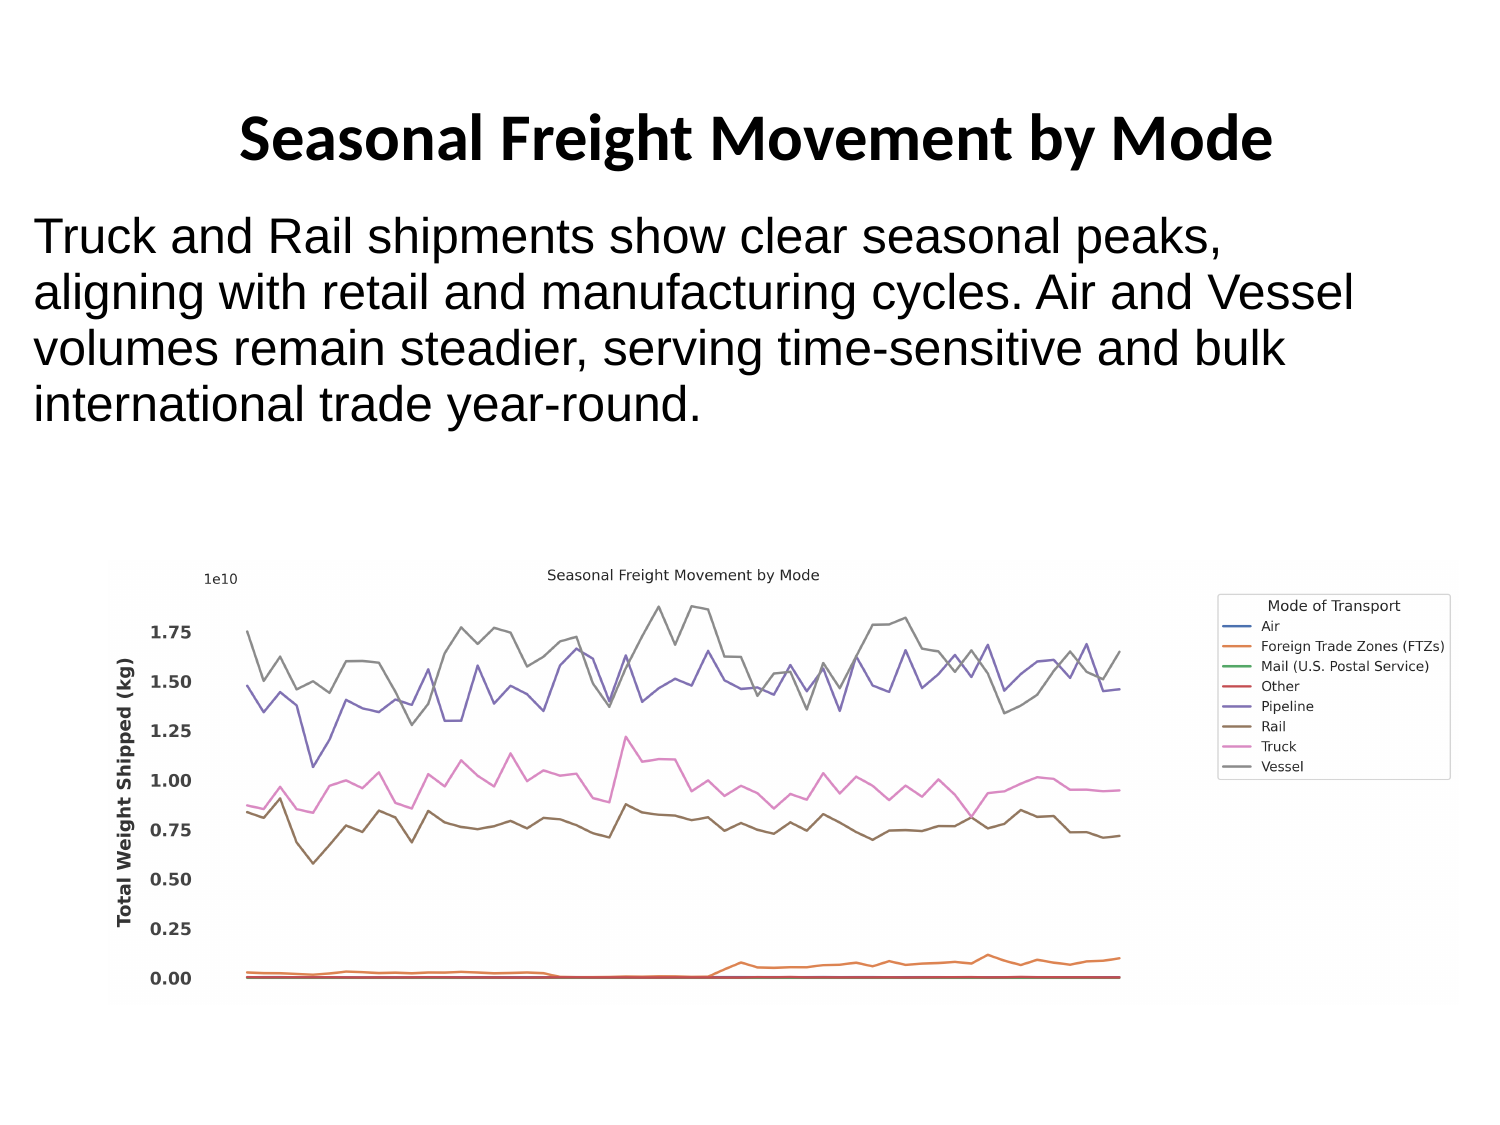

# Seasonal Freight Movement by Mode
Truck and Rail shipments show clear seasonal peaks, aligning with retail and manufacturing cycles. Air and Vessel volumes remain steadier, serving time-sensitive and bulk international trade year-round.